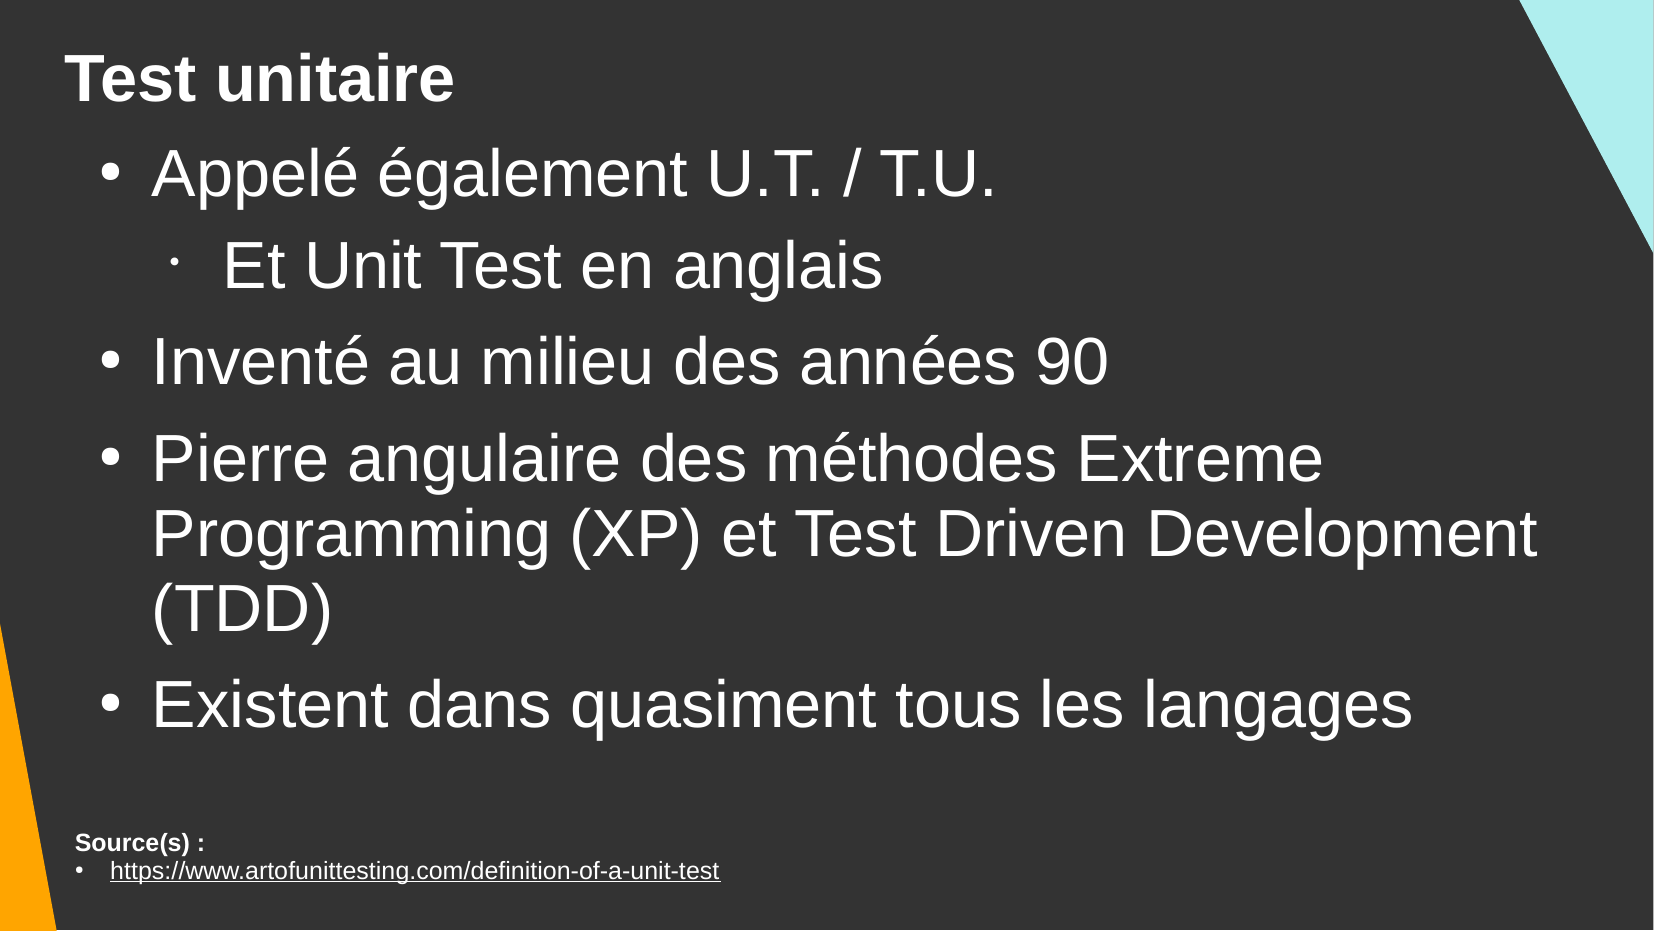

# Test unitaire
Appelé également U.T. / T.U.
Et Unit Test en anglais
Inventé au milieu des années 90
Pierre angulaire des méthodes Extreme Programming (XP) et Test Driven Development (TDD)
Existent dans quasiment tous les langages
Source(s) :
https://www.artofunittesting.com/definition-of-a-unit-test